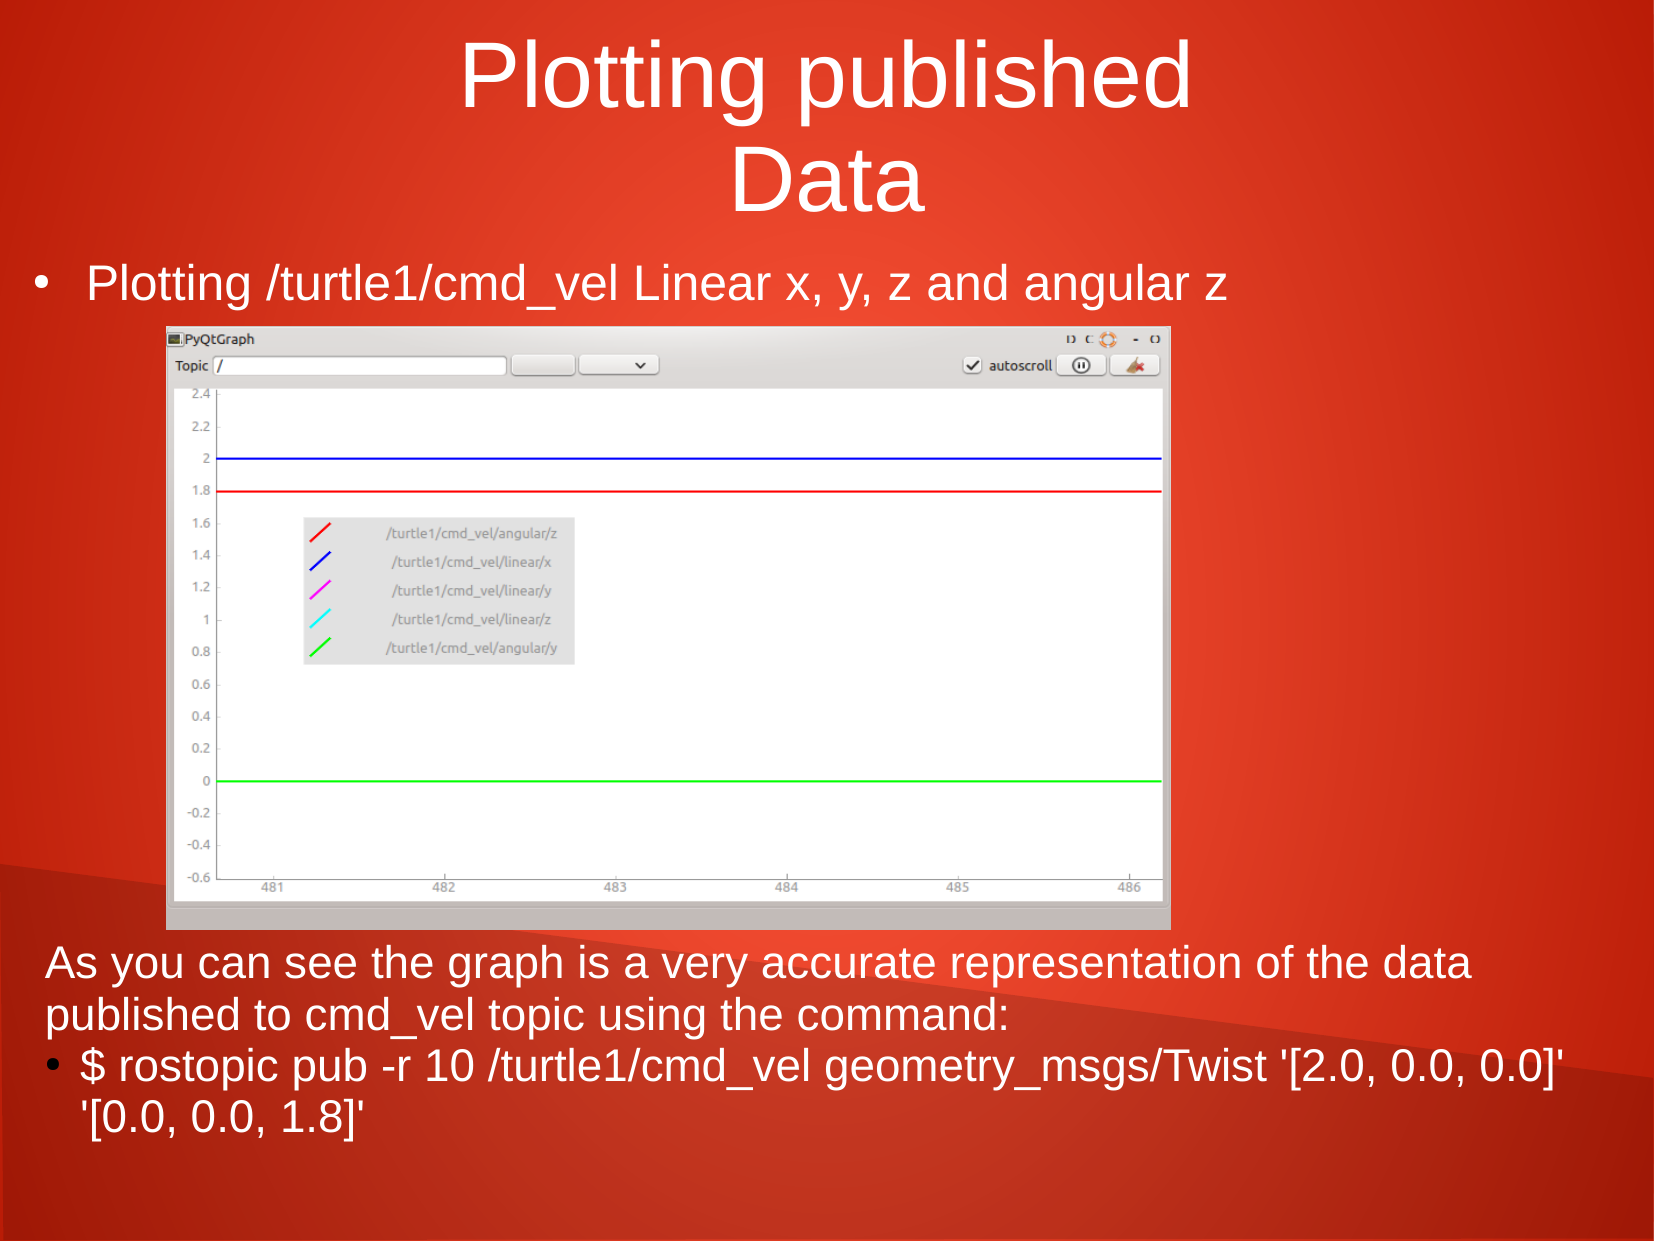

# Plotting published Data
Plotting /turtle1/cmd_vel Linear x, y, z and angular z
As you can see the graph is a very accurate representation of the data published to cmd_vel topic using the command:
$ rostopic pub -r 10 /turtle1/cmd_vel geometry_msgs/Twist '[2.0, 0.0, 0.0]' '[0.0, 0.0, 1.8]'